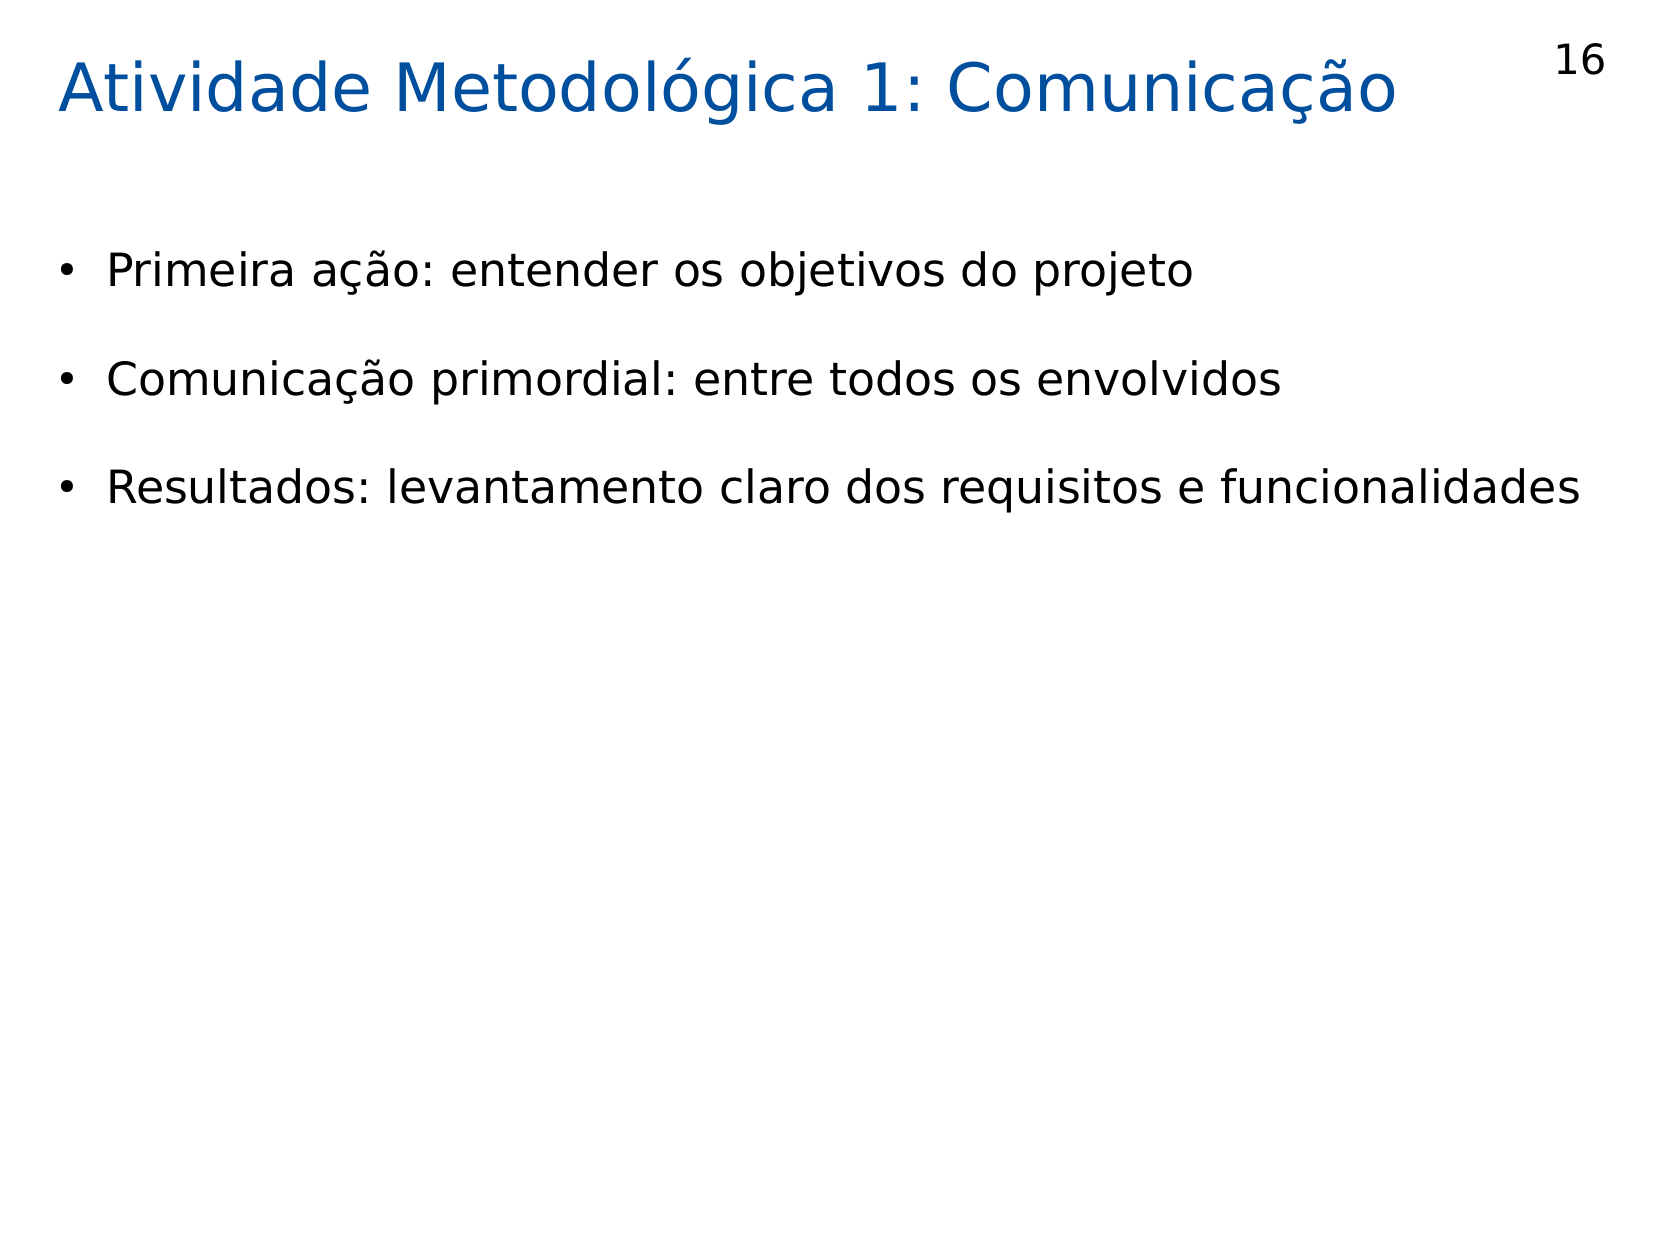

# Atividade Metodológica 1: Comunicação
16
Primeira ação: entender os objetivos do projeto
Comunicação primordial: entre todos os envolvidos
Resultados: levantamento claro dos requisitos e funcionalidades